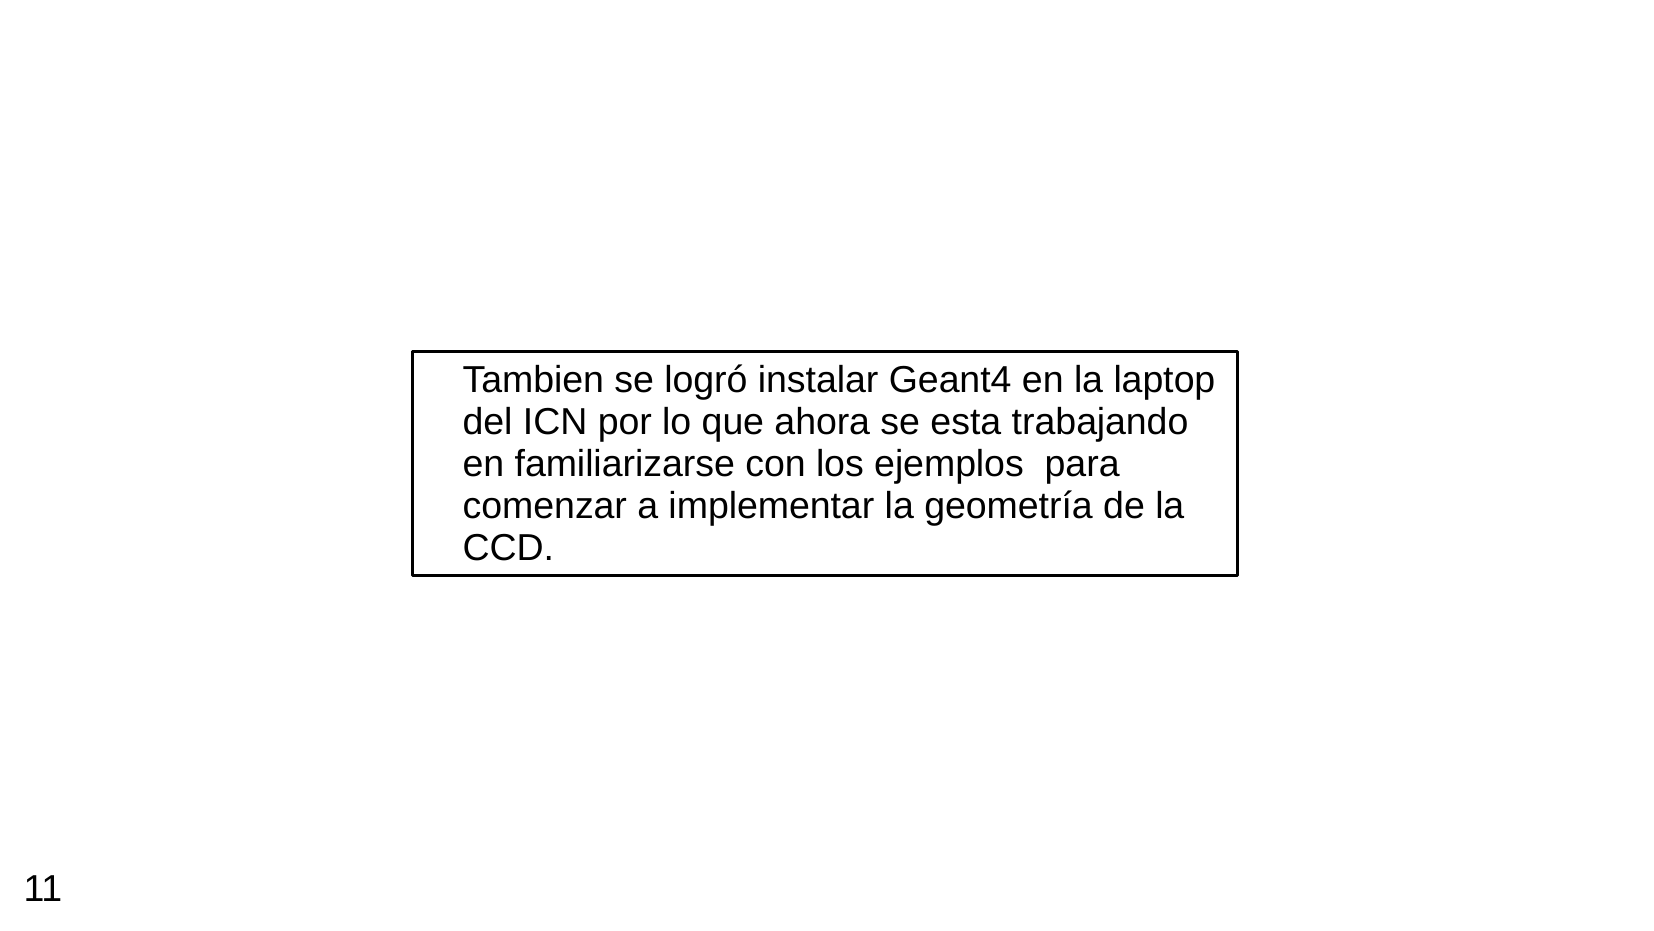

Tambien se logró instalar Geant4 en la laptop del ICN por lo que ahora se esta trabajando en familiarizarse con los ejemplos para comenzar a implementar la geometría de la CCD.